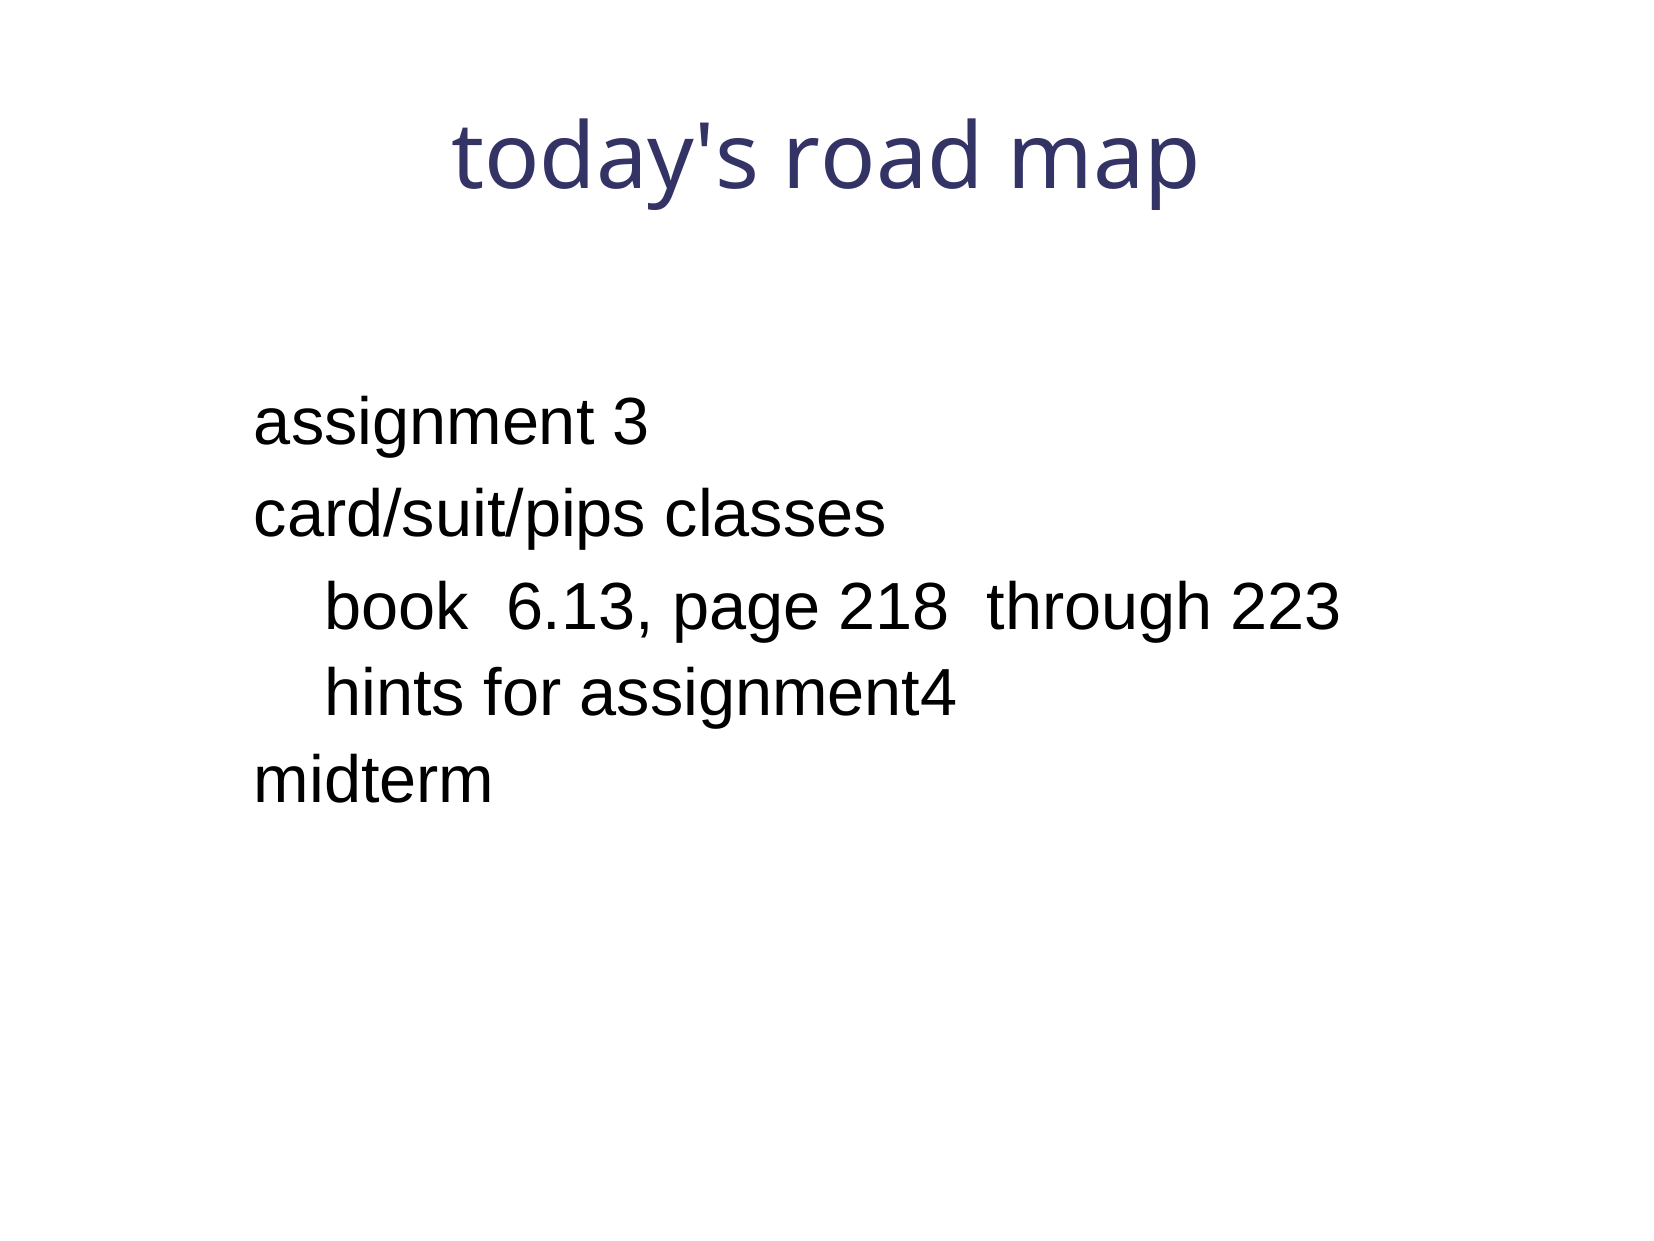

# today's road map
assignment 3
card/suit/pips classes
book 6.13, page 218 through 223
hints for assignment4
midterm